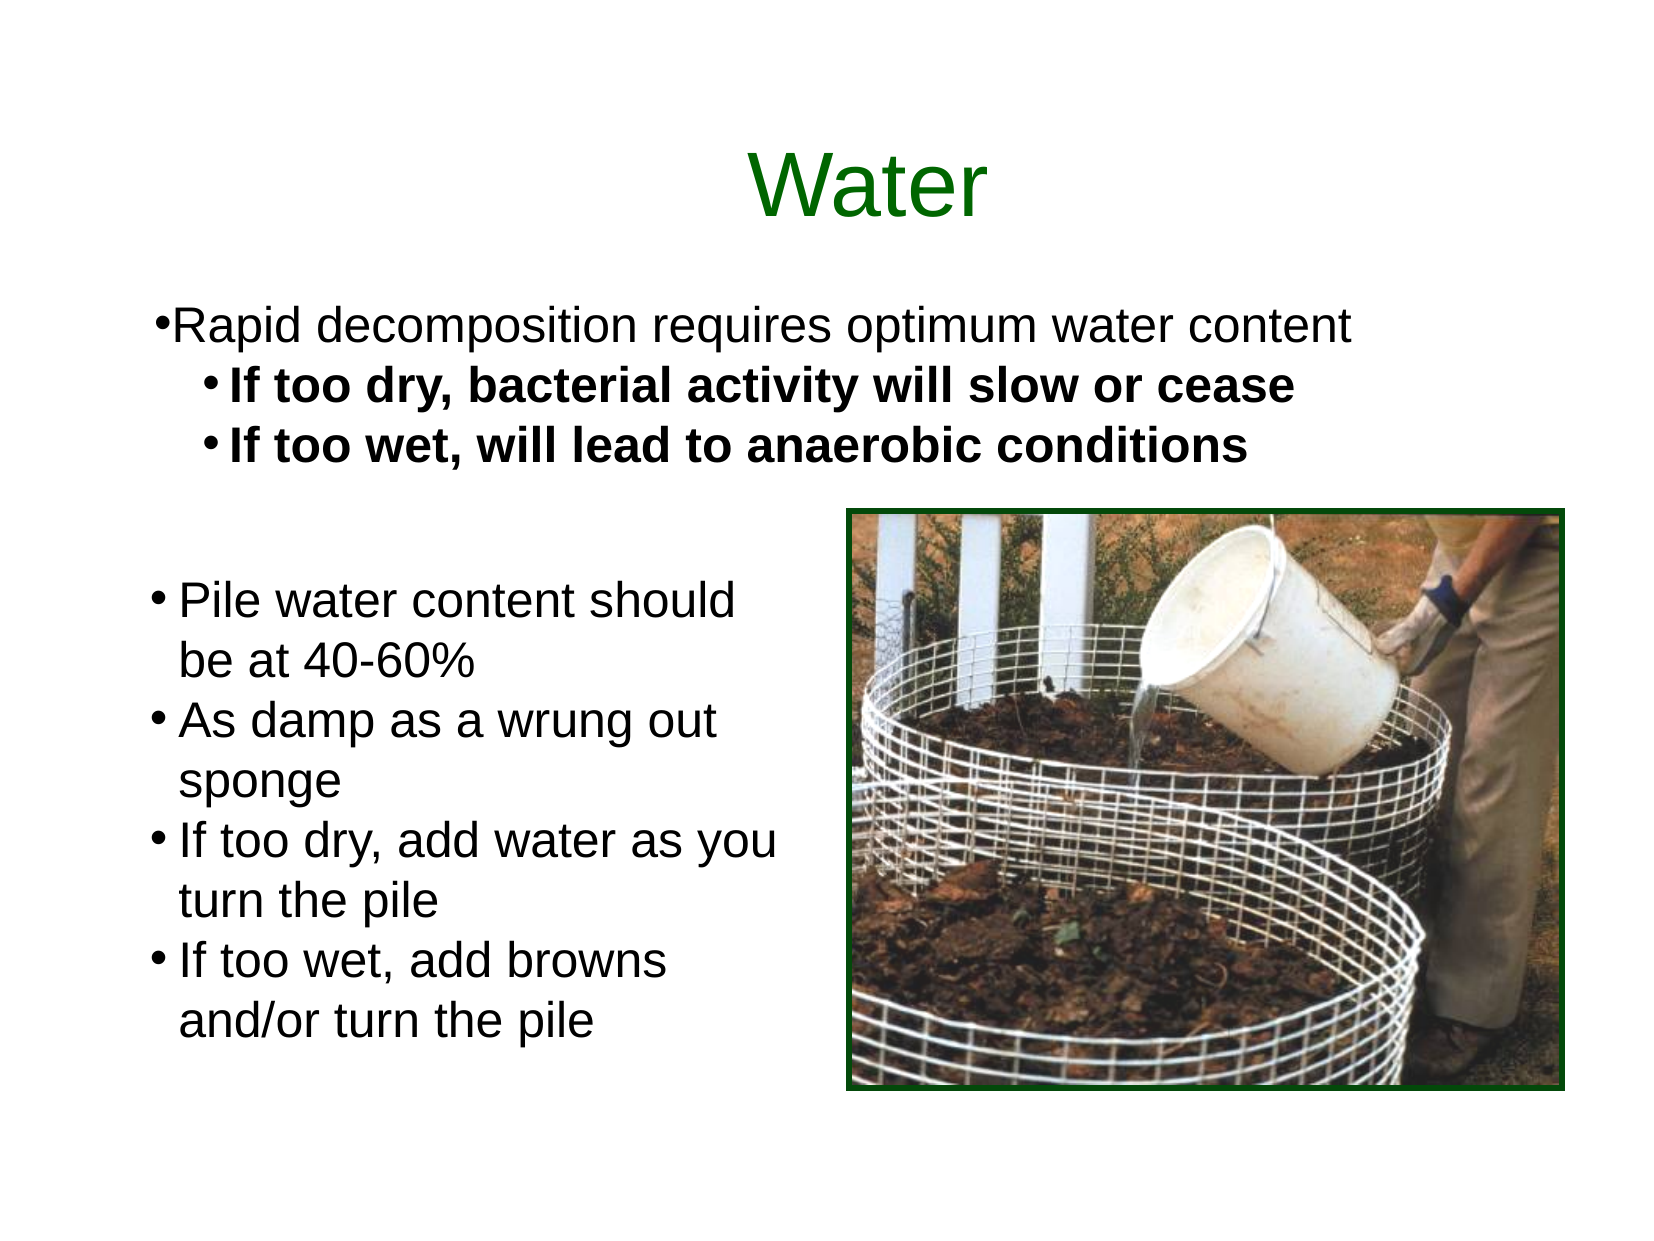

# Water
Rapid decomposition requires optimum water content
If too dry, bacterial activity will slow or cease
If too wet, will lead to anaerobic conditions
Pile water content should be at 40-60%
As damp as a wrung out sponge
If too dry, add water as you turn the pile
If too wet, add browns and/or turn the pile